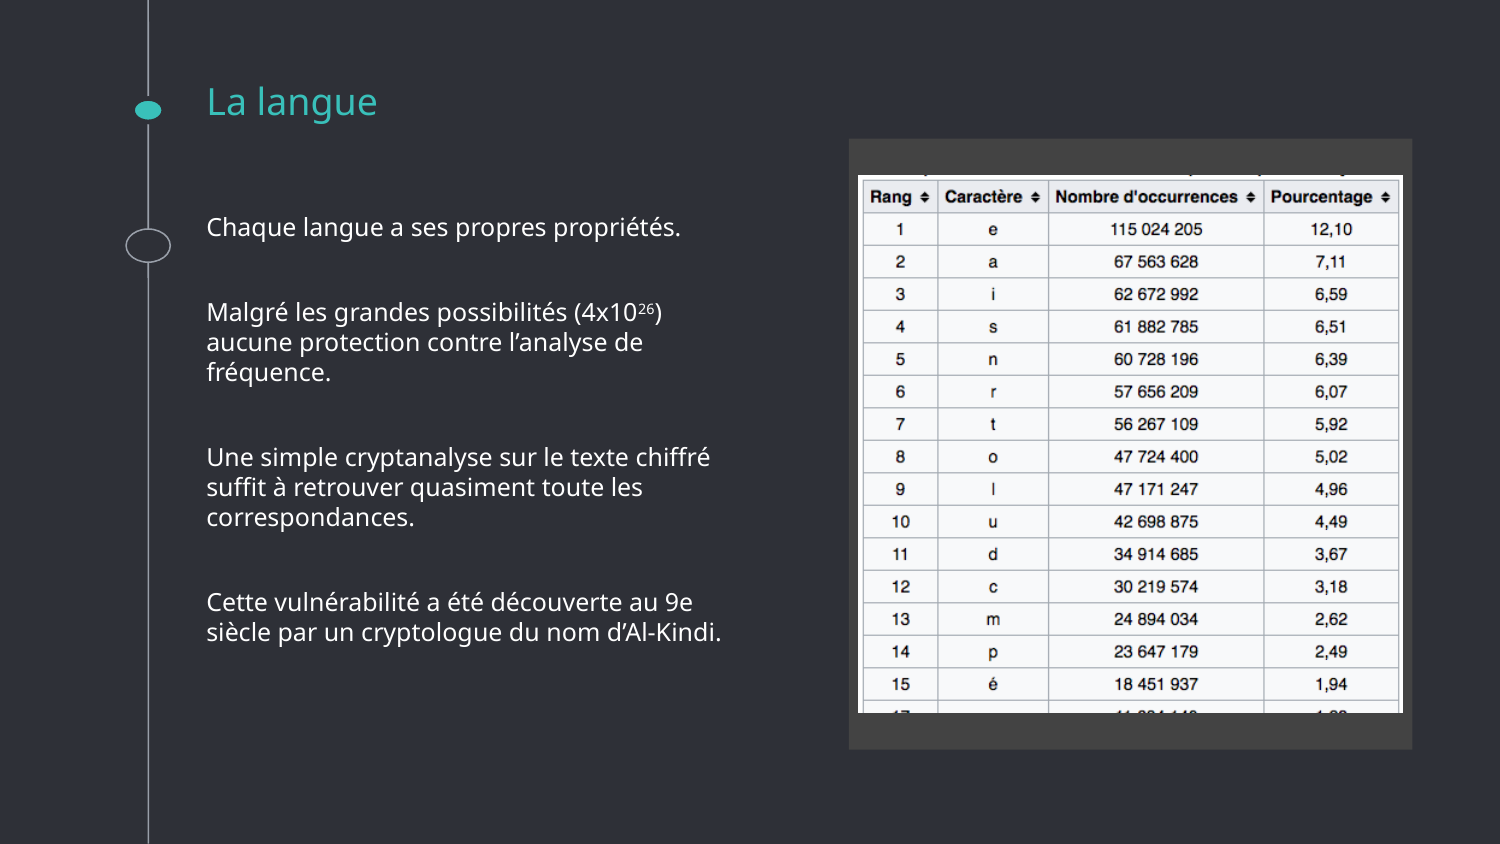

# La langue
Chaque langue a ses propres propriétés.
Malgré les grandes possibilités (4x1026) aucune protection contre l’analyse de fréquence.
Une simple cryptanalyse sur le texte chiffré suffit à retrouver quasiment toute les correspondances.
Cette vulnérabilité a été découverte au 9e siècle par un cryptologue du nom d’Al-Kindi.